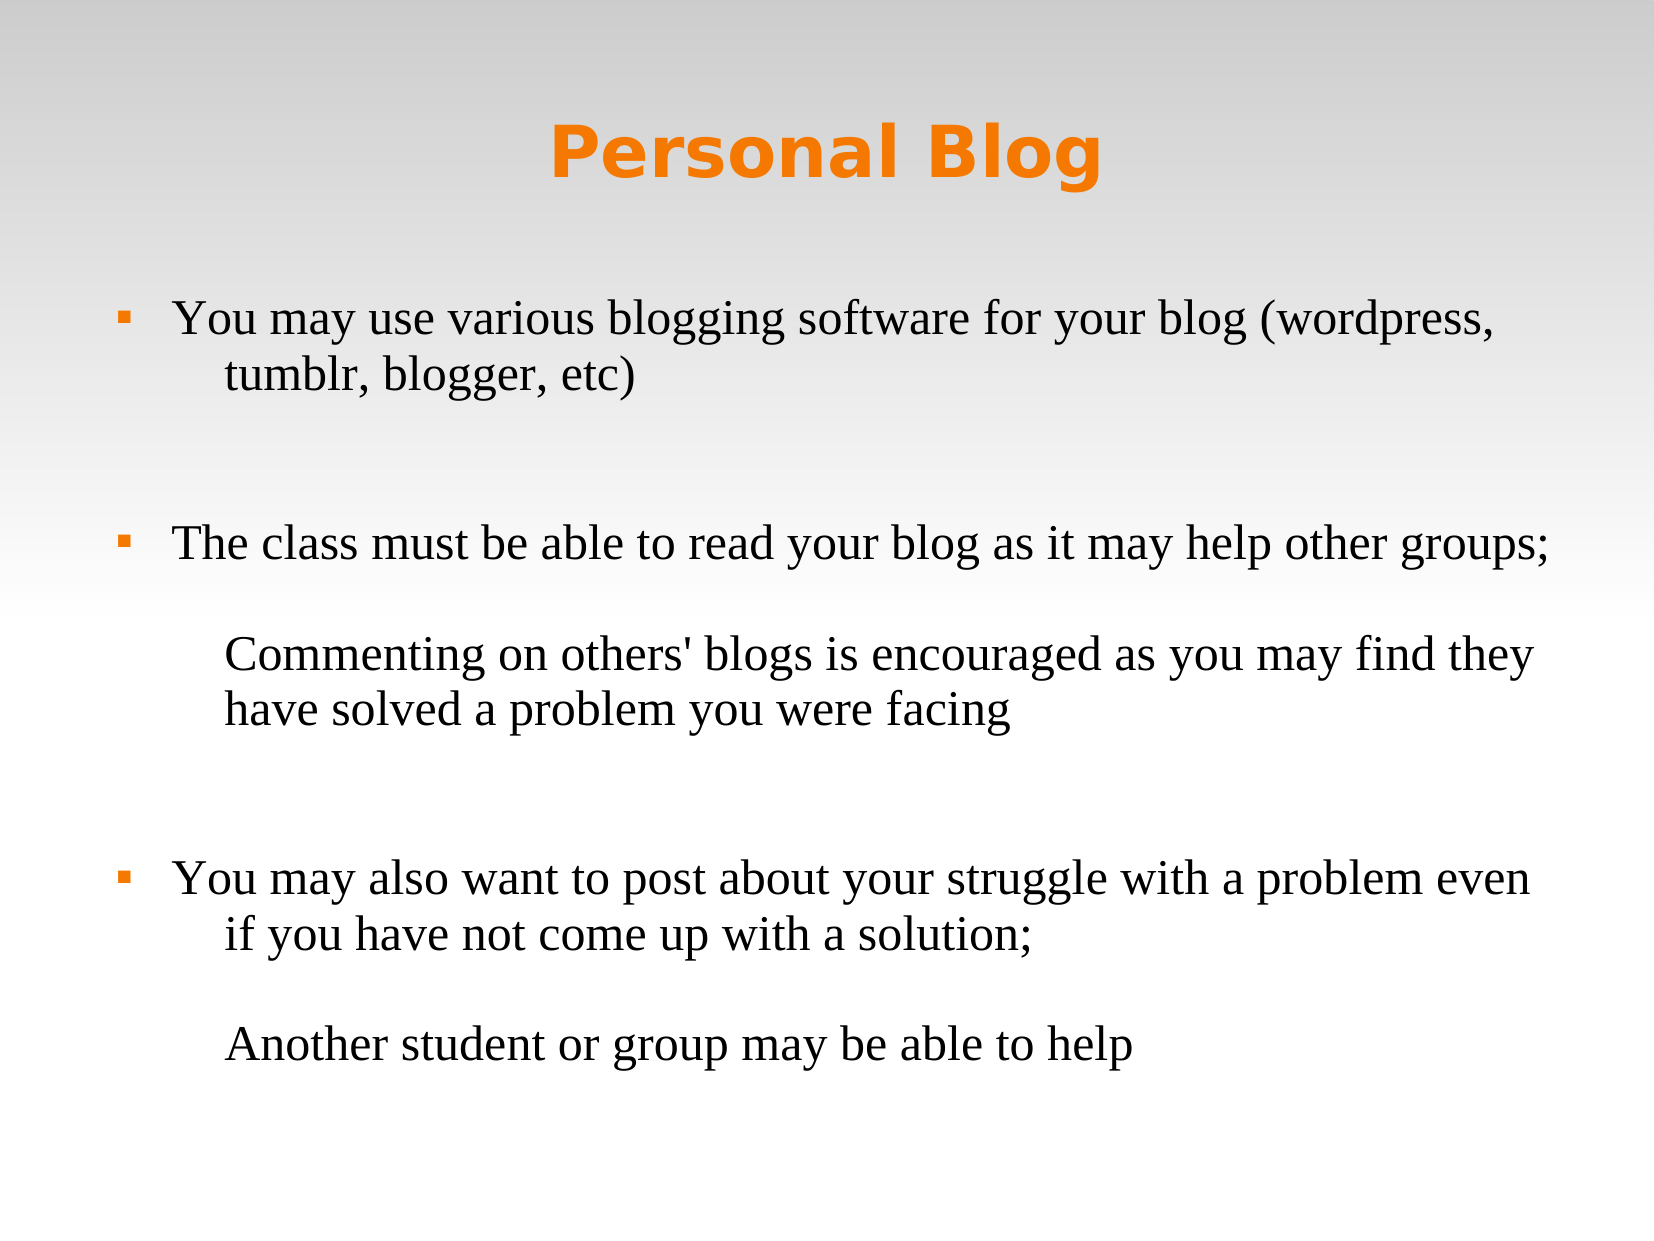

# Personal Blog
You may use various blogging software for your blog (wordpress, tumblr, blogger, etc)
The class must be able to read your blog as it may help other groups;
Commenting on others' blogs is encouraged as you may find they have solved a problem you were facing
You may also want to post about your struggle with a problem even if you have not come up with a solution;
Another student or group may be able to help